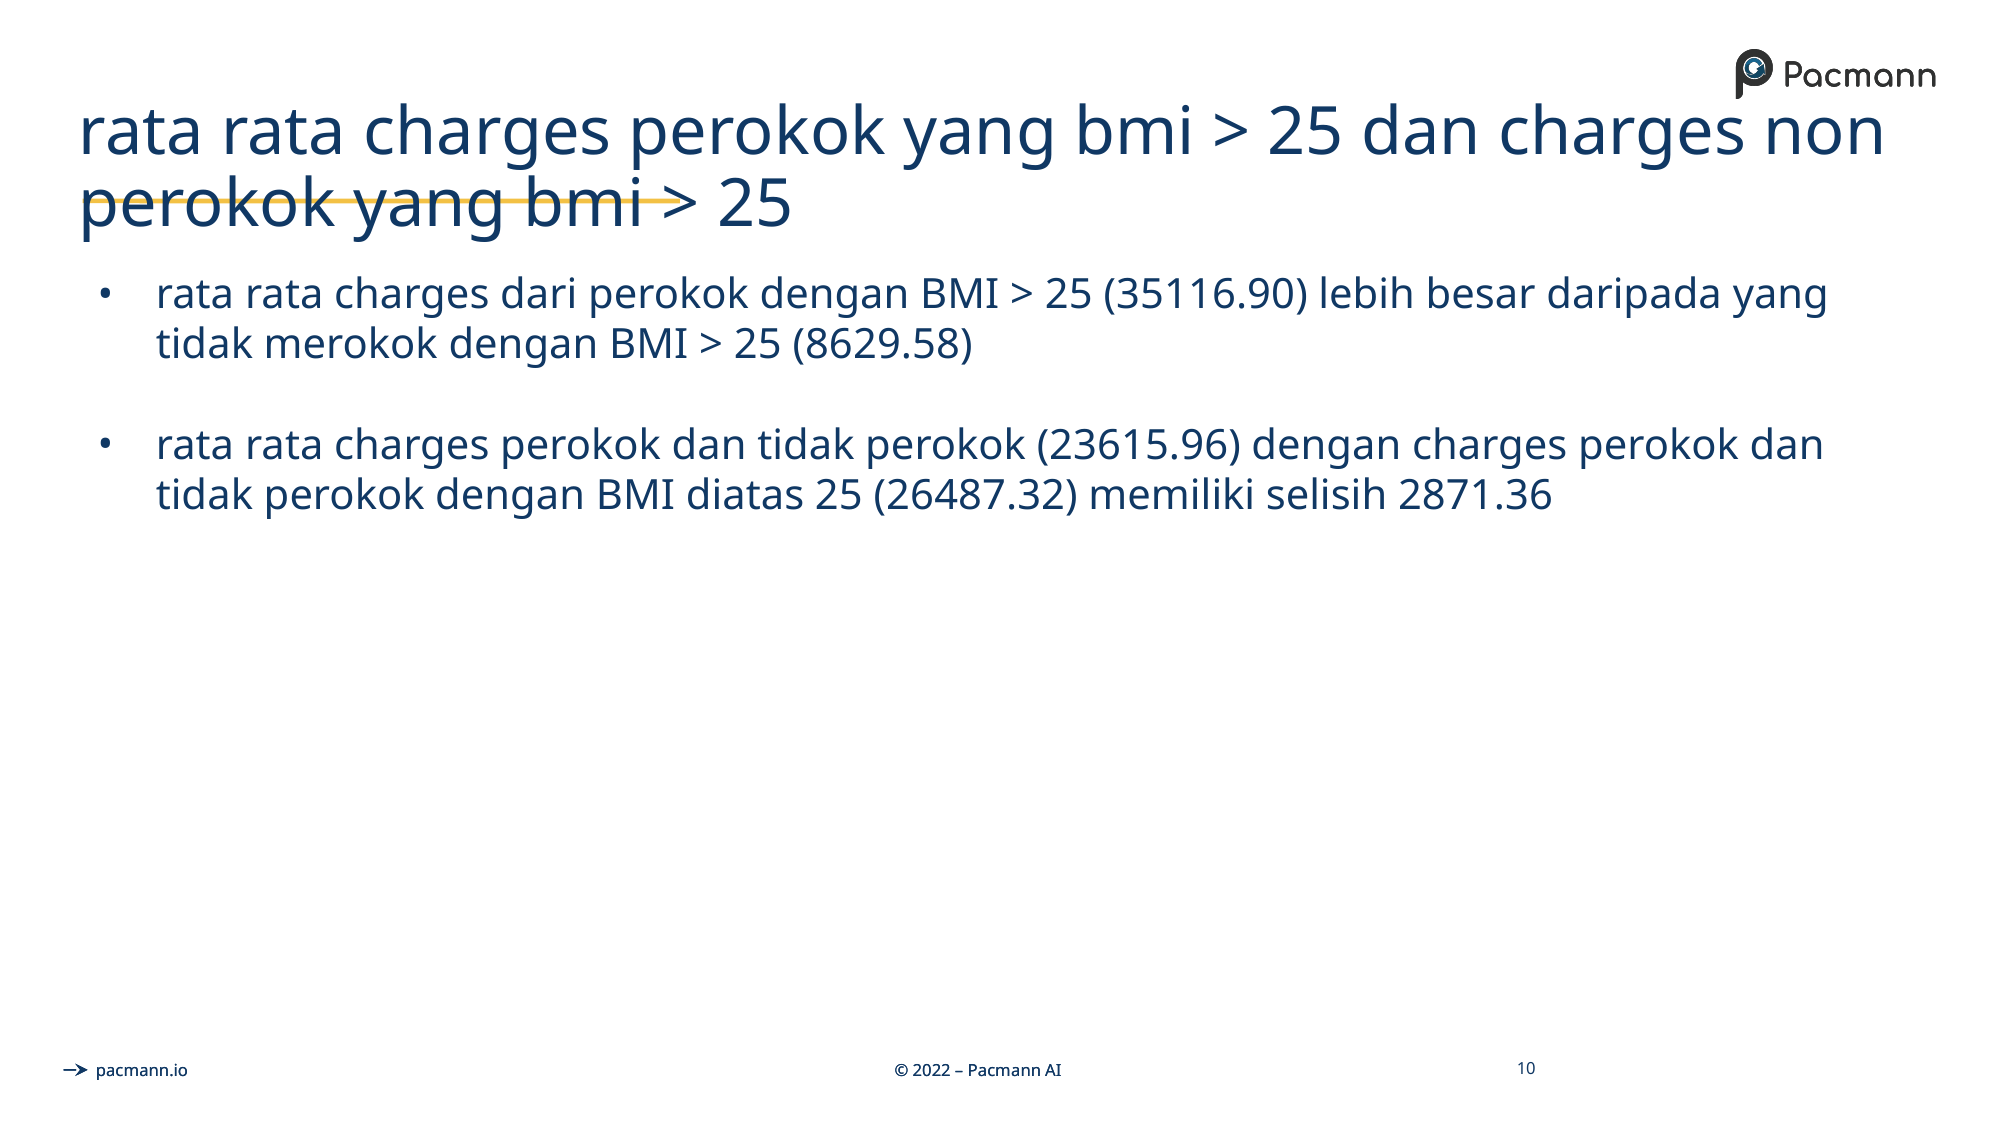

# rata rata charges perokok yang bmi > 25 dan charges non perokok yang bmi > 25
rata rata charges dari perokok dengan BMI > 25 (35116.90) lebih besar daripada yang tidak merokok dengan BMI > 25 (8629.58)
rata rata charges perokok dan tidak perokok (23615.96) dengan charges perokok dan tidak perokok dengan BMI diatas 25 (26487.32) memiliki selisih 2871.36